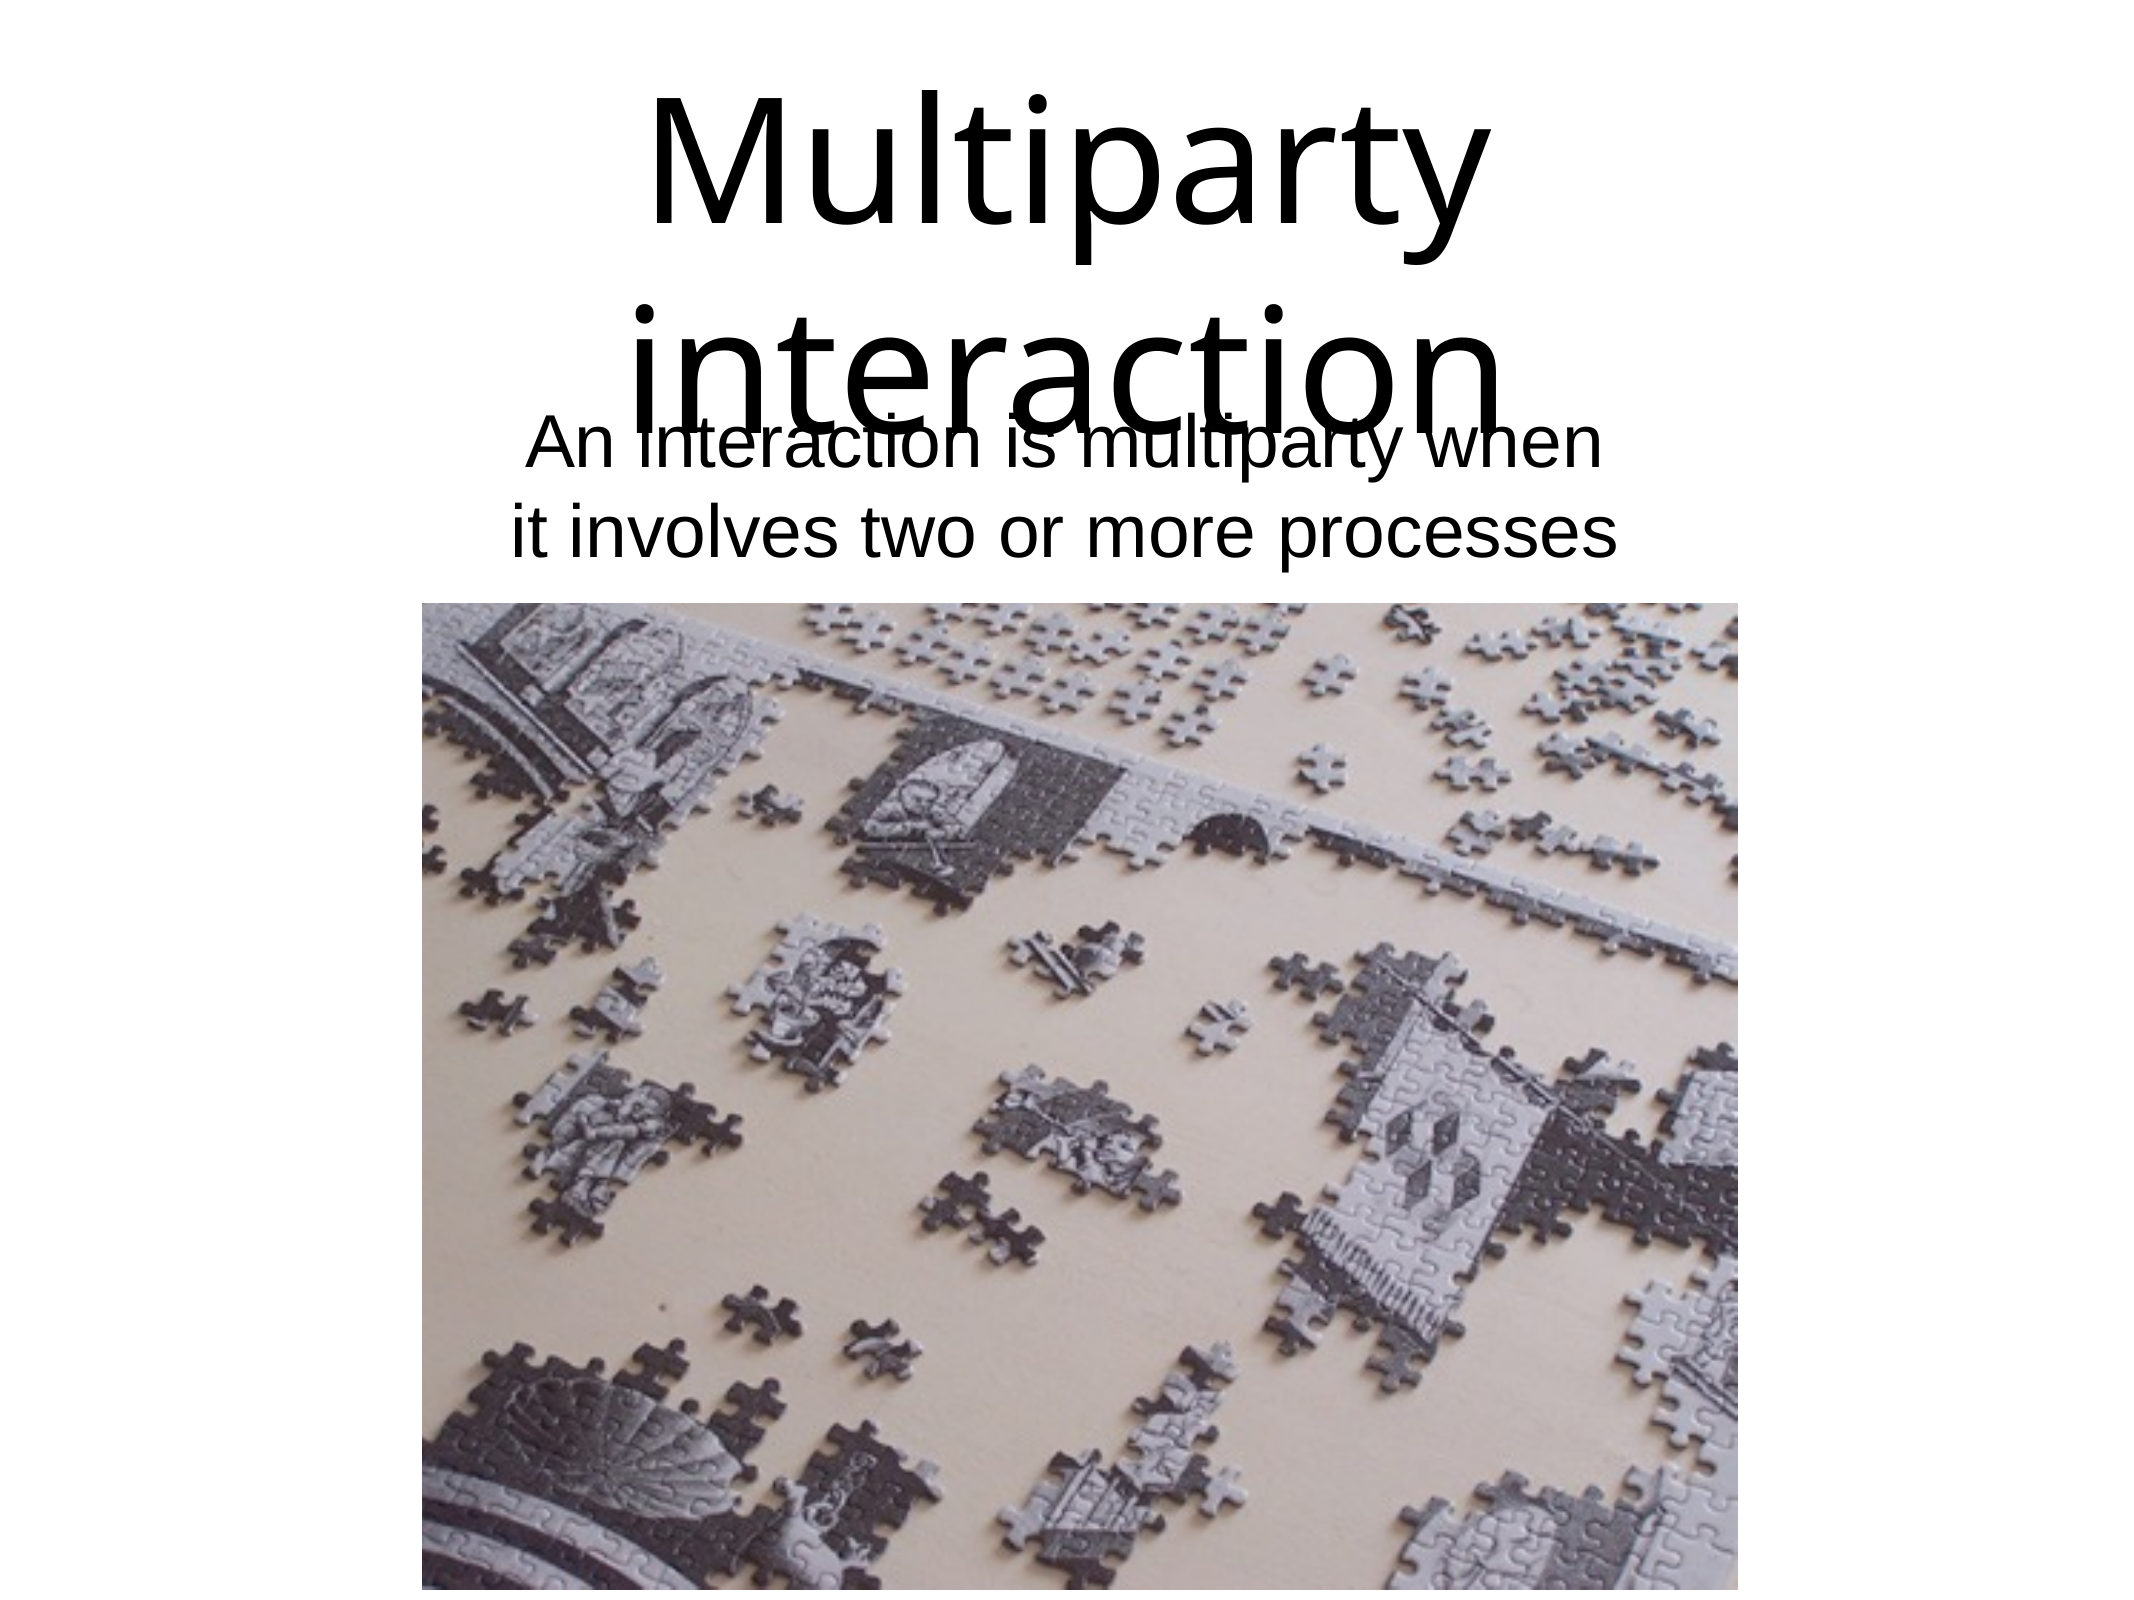

# Multiparty interaction
An interaction is multiparty when
it involves two or more processes
4